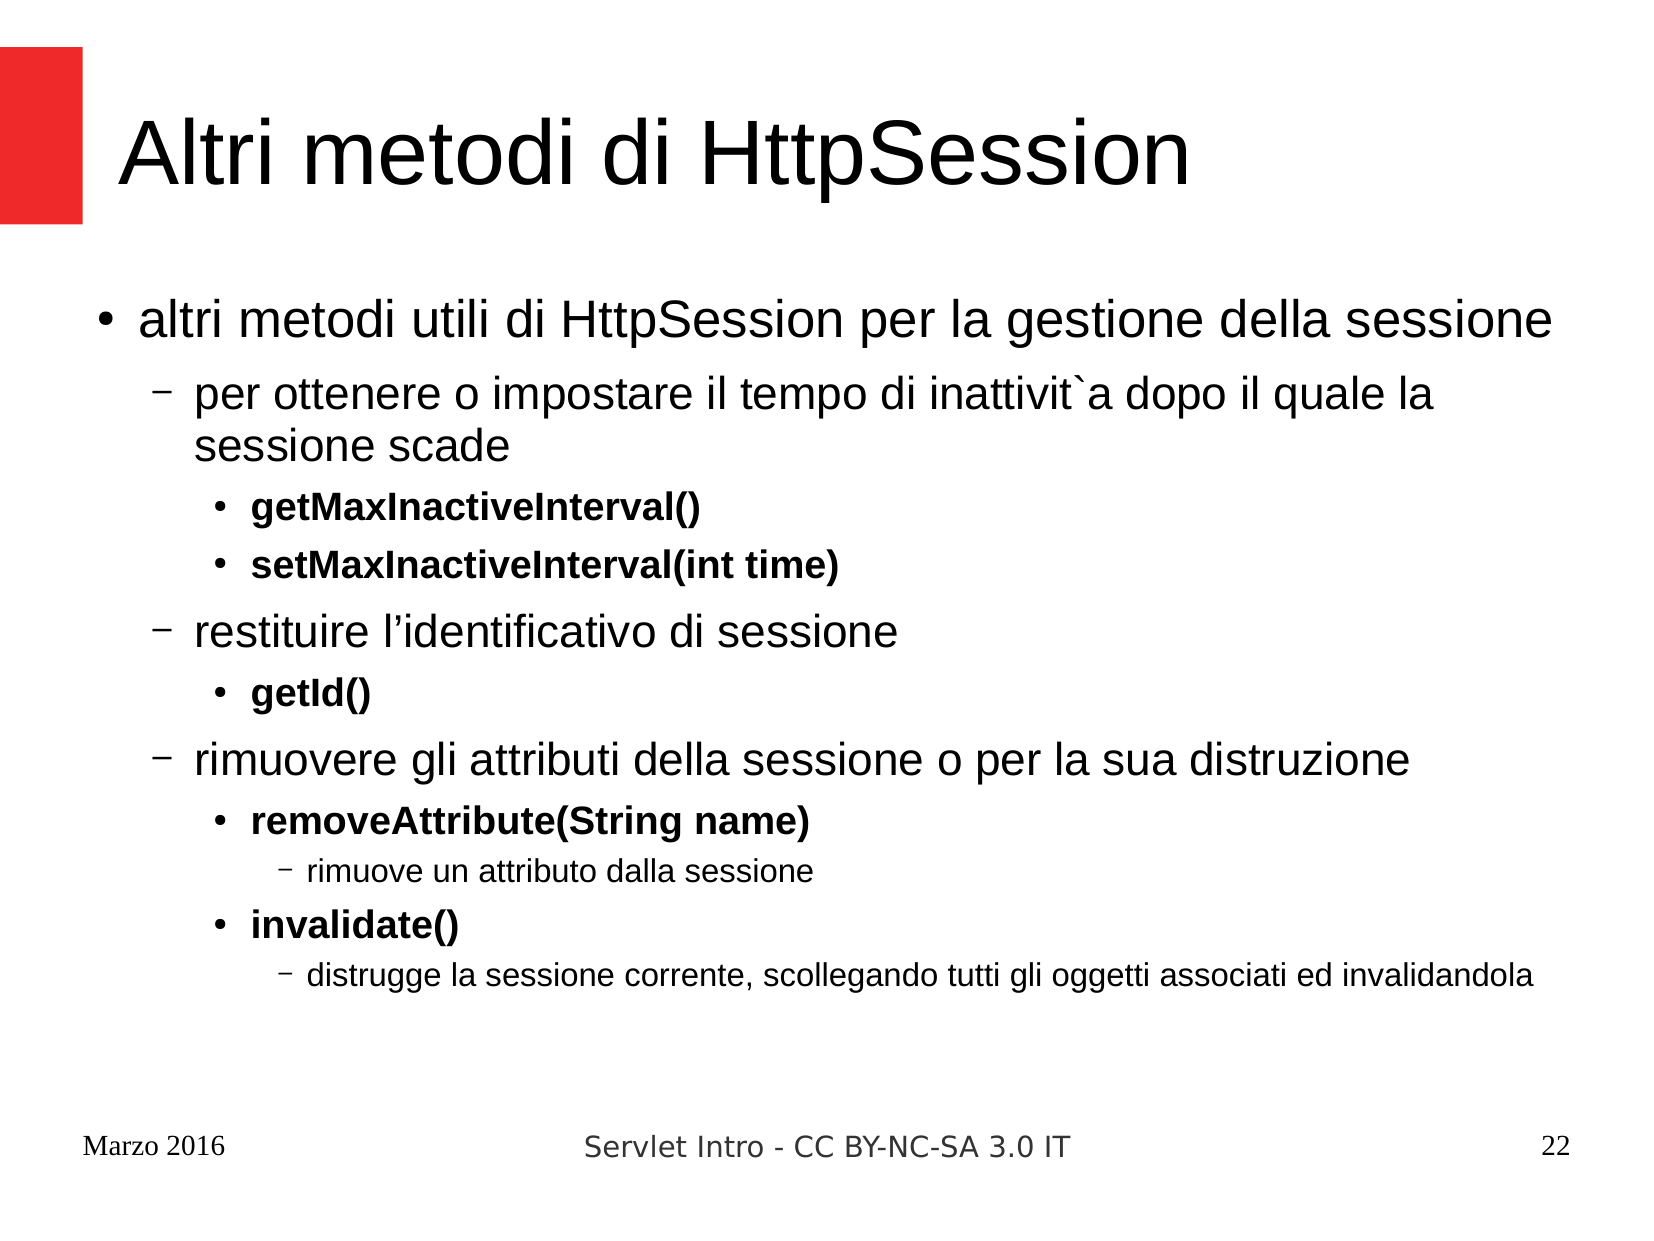

# Altri metodi di HttpSession
altri metodi utili di HttpSession per la gestione della sessione
per ottenere o impostare il tempo di inattivit`a dopo il quale la sessione scade
getMaxInactiveInterval()
setMaxInactiveInterval(int time)
restituire l’identificativo di sessione
getId()
rimuovere gli attributi della sessione o per la sua distruzione
removeAttribute(String name)
rimuove un attributo dalla sessione
invalidate()
distrugge la sessione corrente, scollegando tutti gli oggetti associati ed invalidandola
Your Date Here
Your Footer Here
22